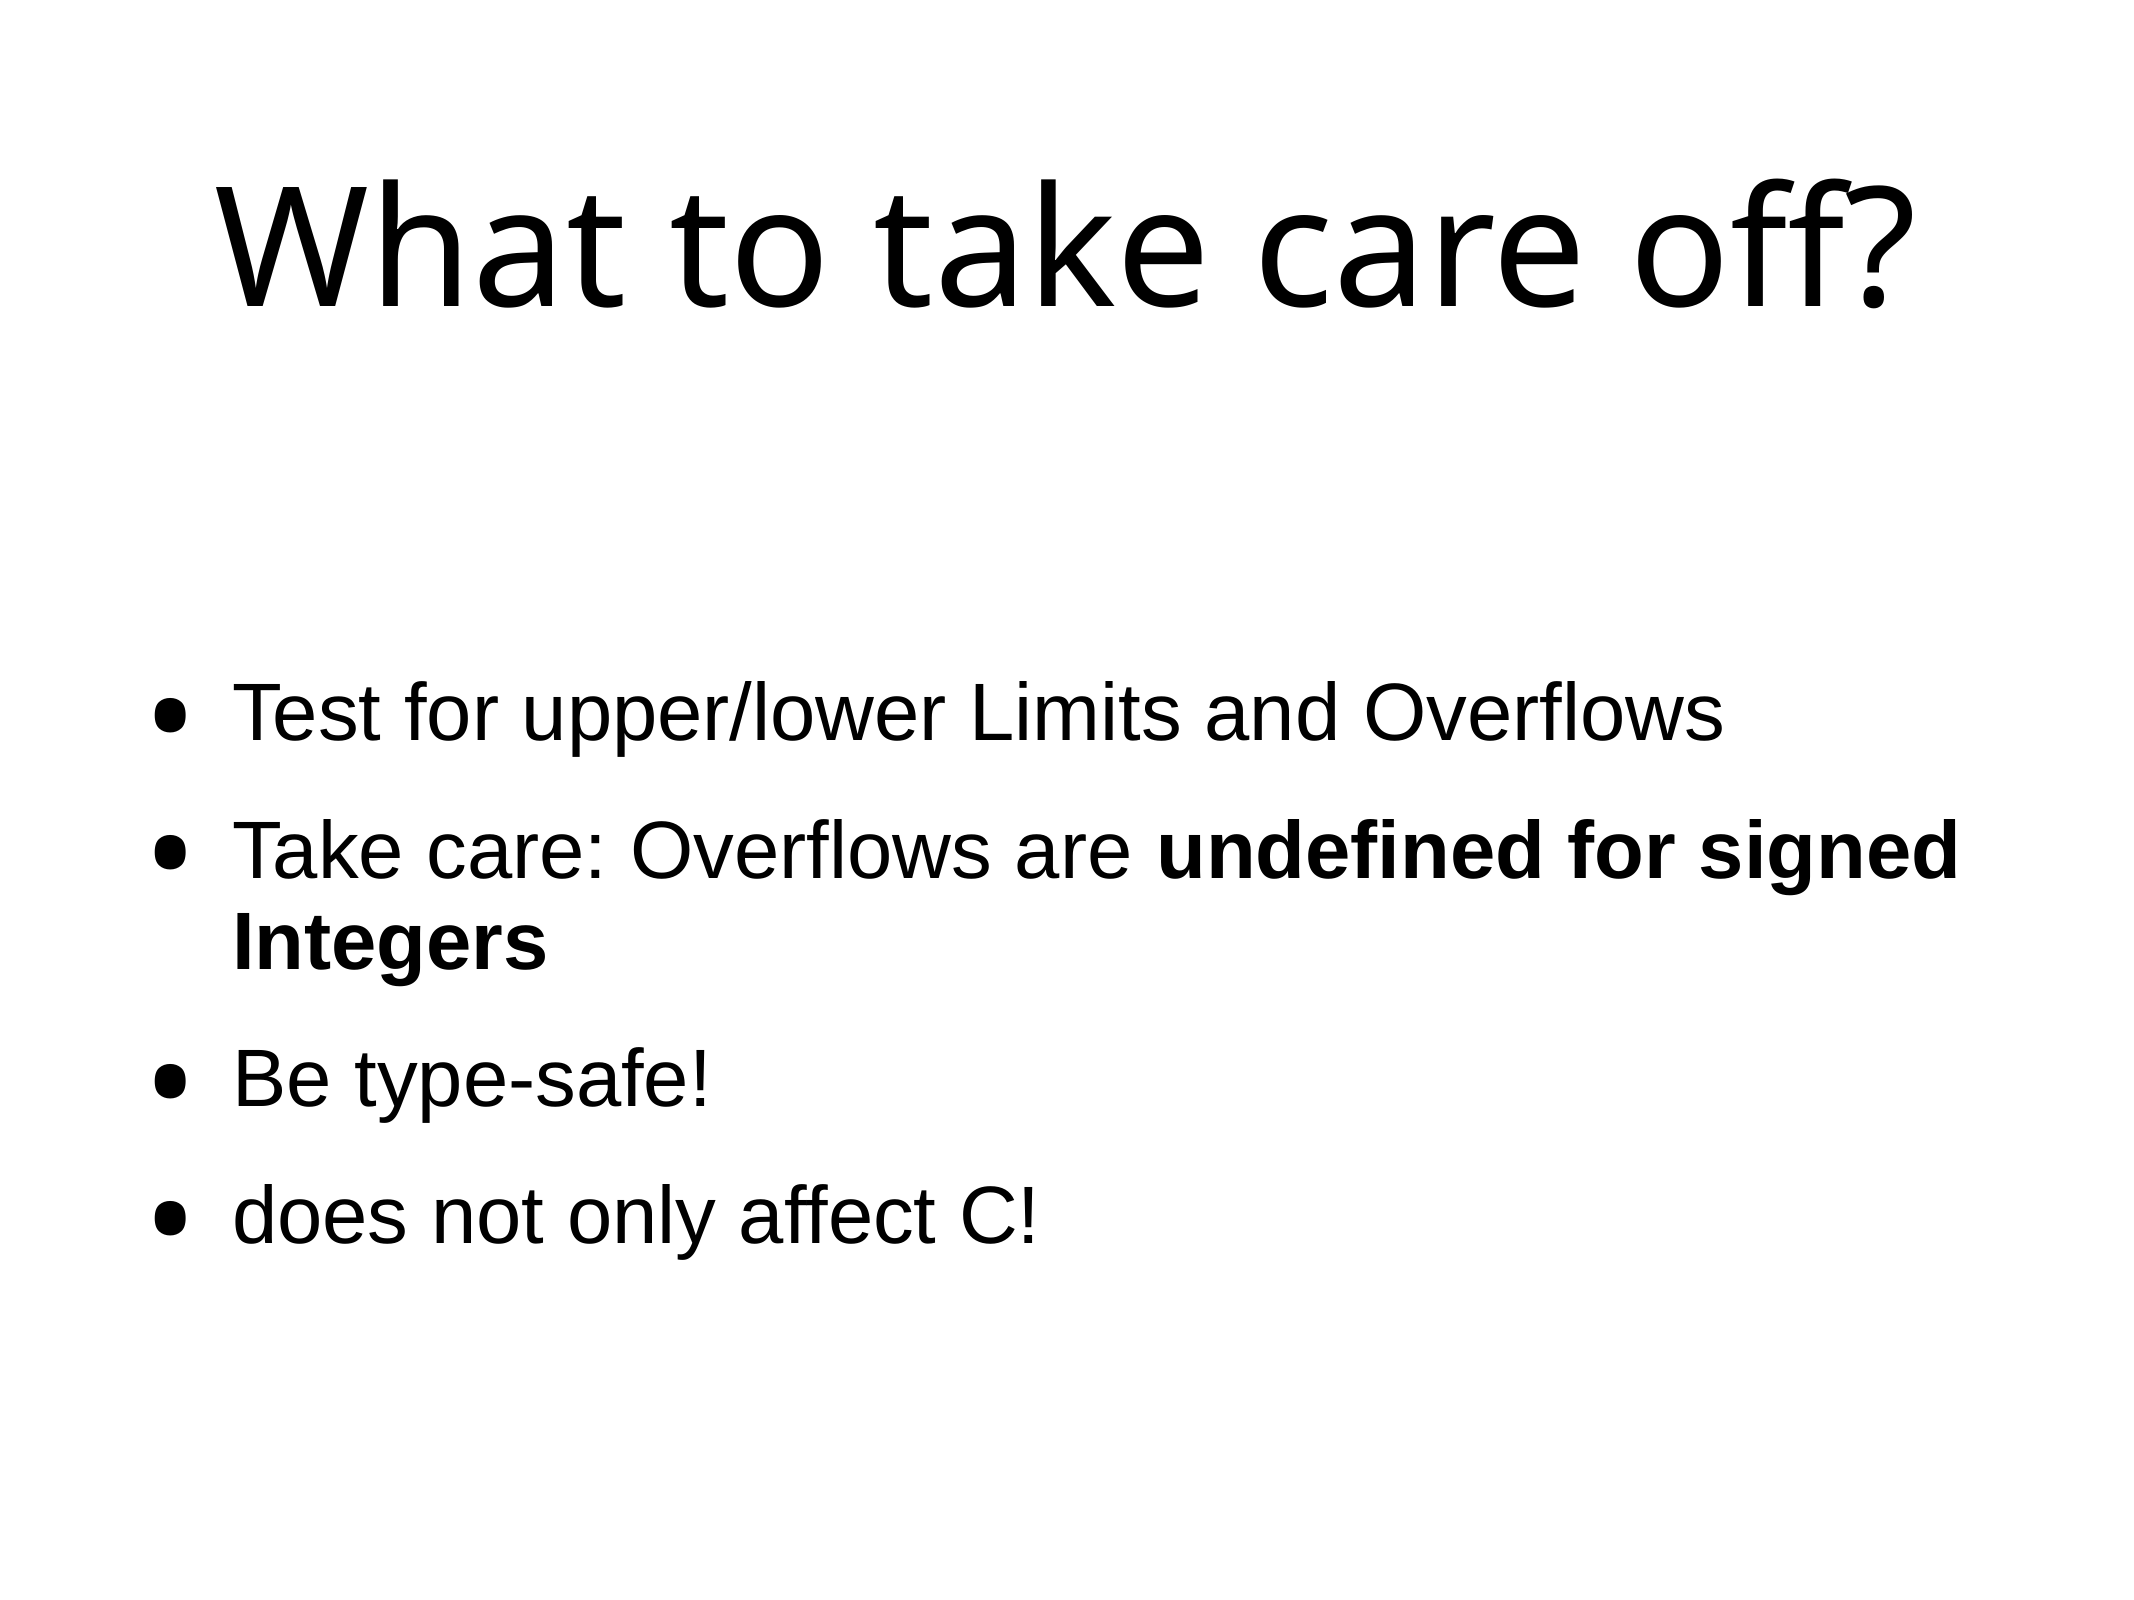

# What to take care off?
Test for upper/lower Limits and Overflows
Take care: Overflows are undefined for signed Integers
Be type-safe!
does not only affect C!